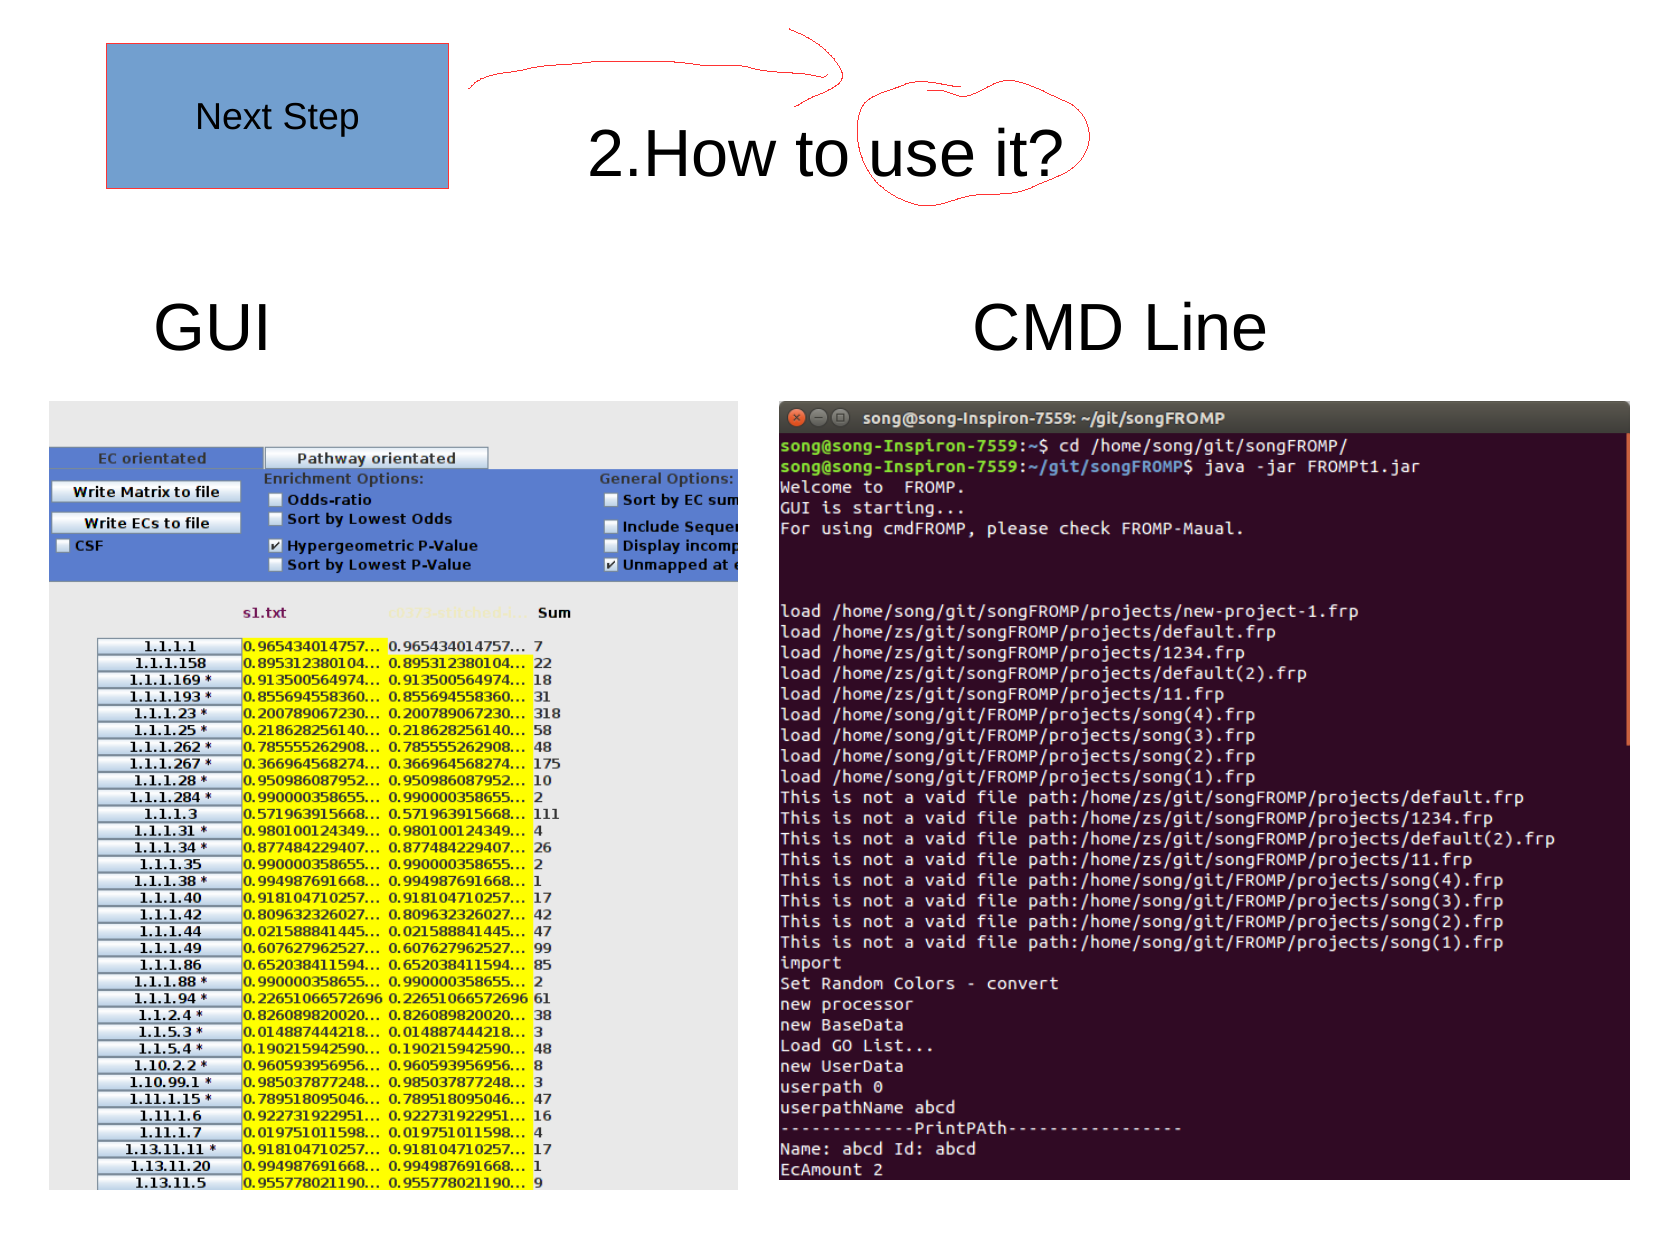

Next Step
# 2.How to use it?
GUI CMD Line